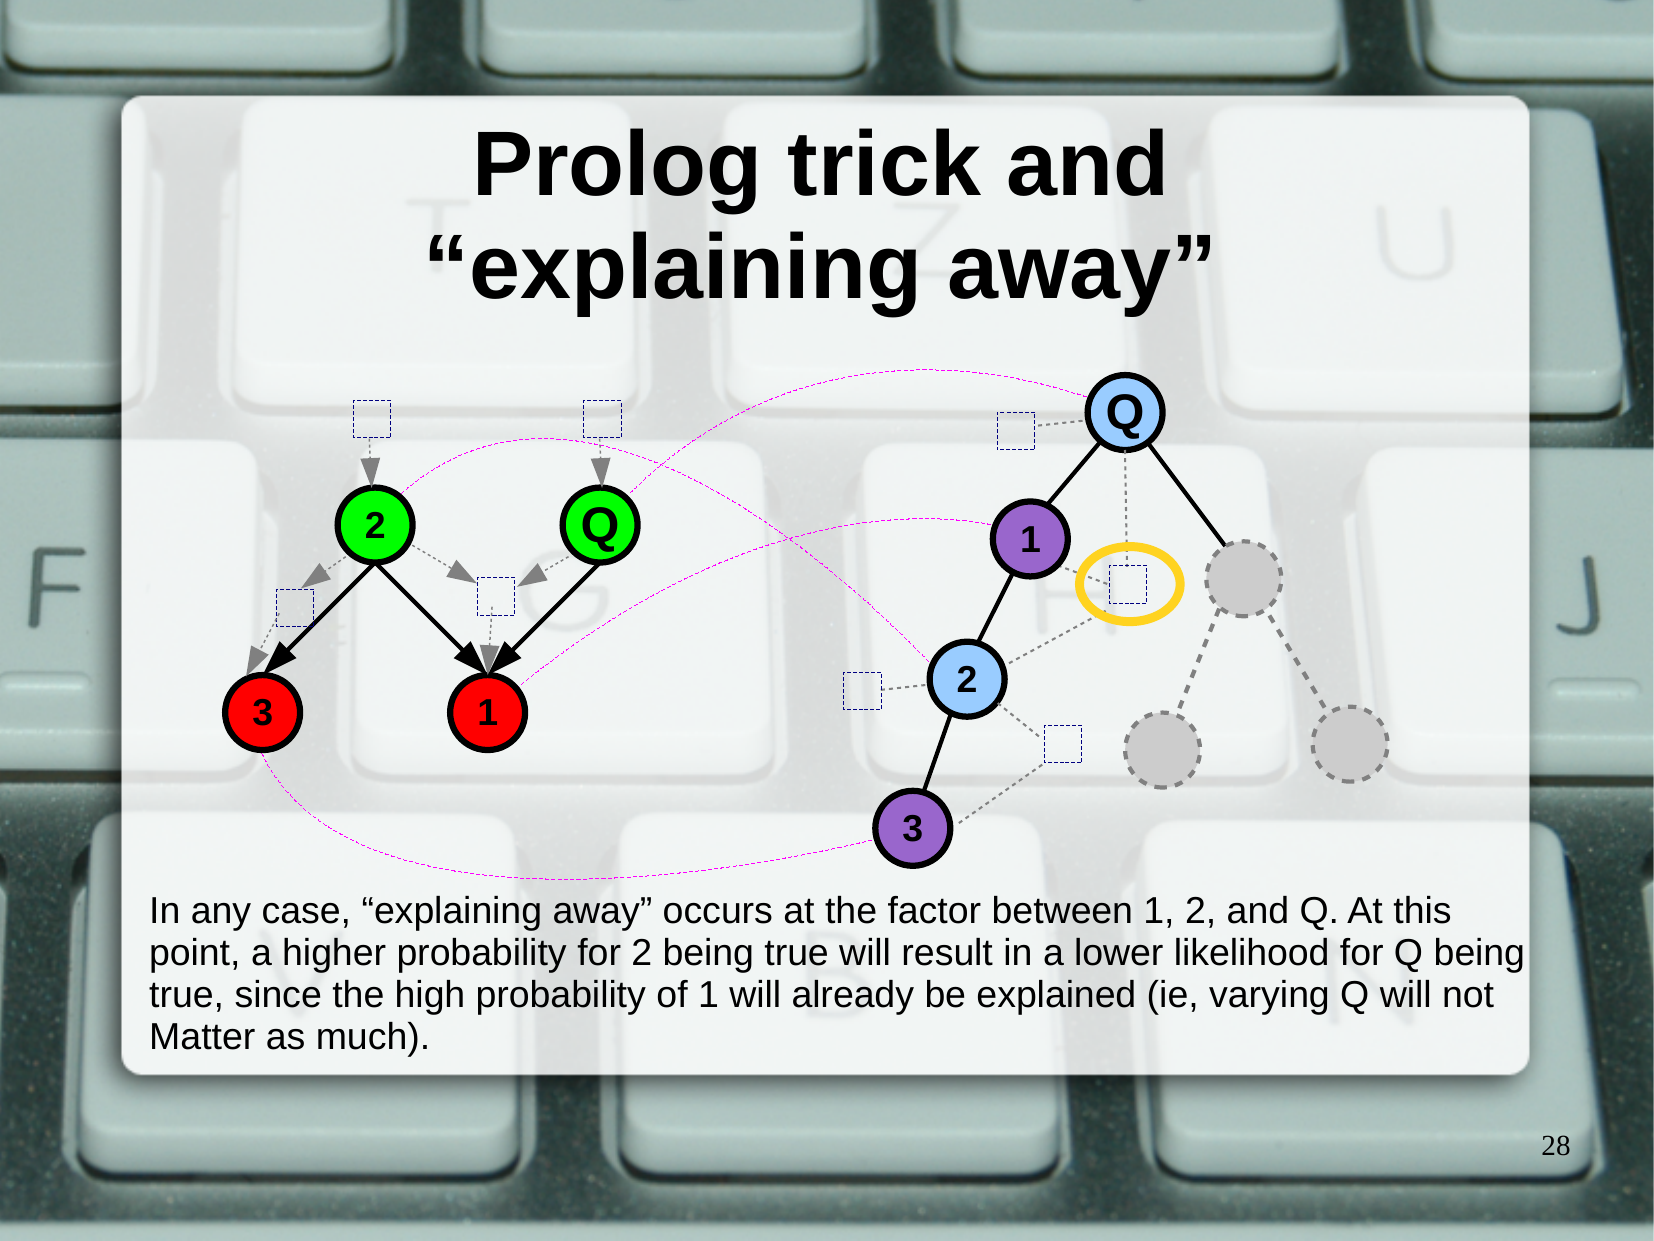

# Prolog trick and “explaining away”
Q
2
Q
1
2
3
1
3
In any case, “explaining away” occurs at the factor between 1, 2, and Q. At this
point, a higher probability for 2 being true will result in a lower likelihood for Q being
true, since the high probability of 1 will already be explained (ie, varying Q will not
Matter as much).
28